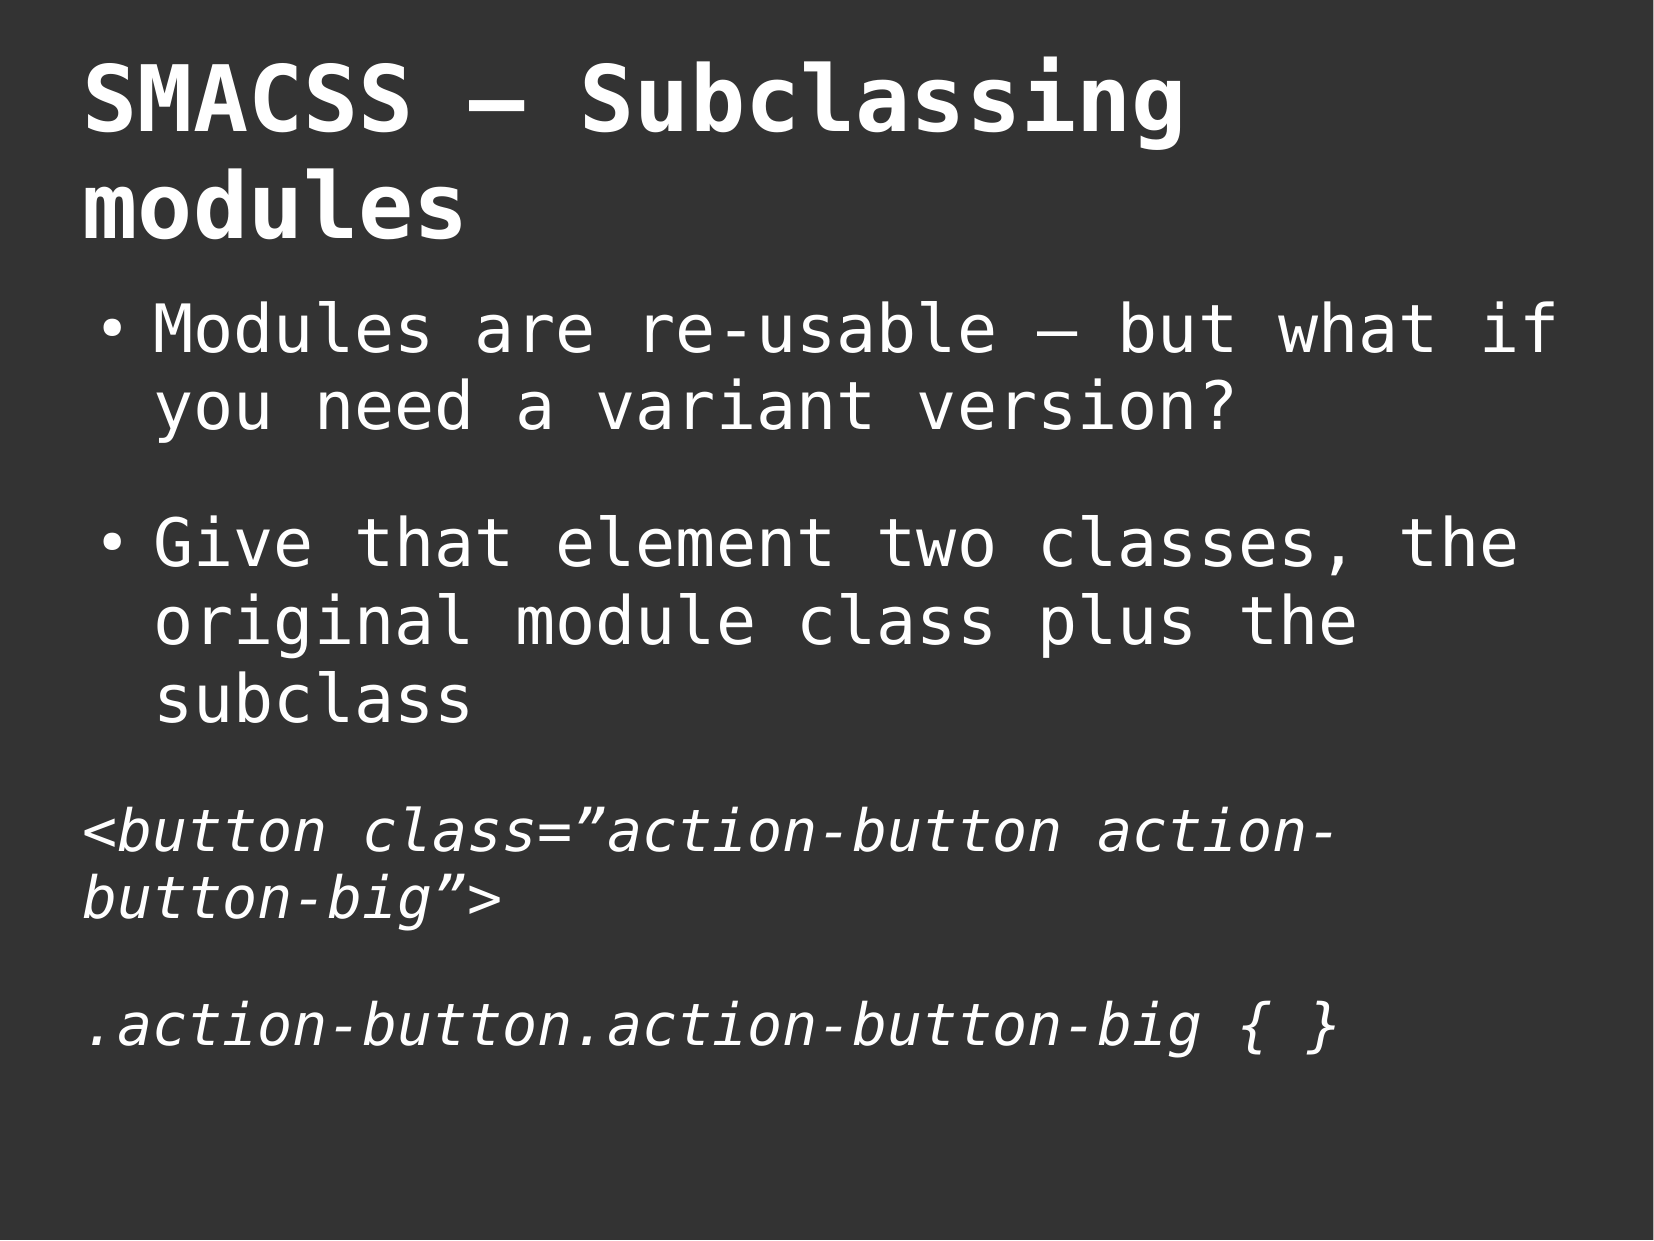

# SMACSS – Subclassing modules
Modules are re-usable – but what if you need a variant version?
Give that element two classes, the original module class plus the subclass
<button class=”action-button action-button-big”>
.action-button.action-button-big { }